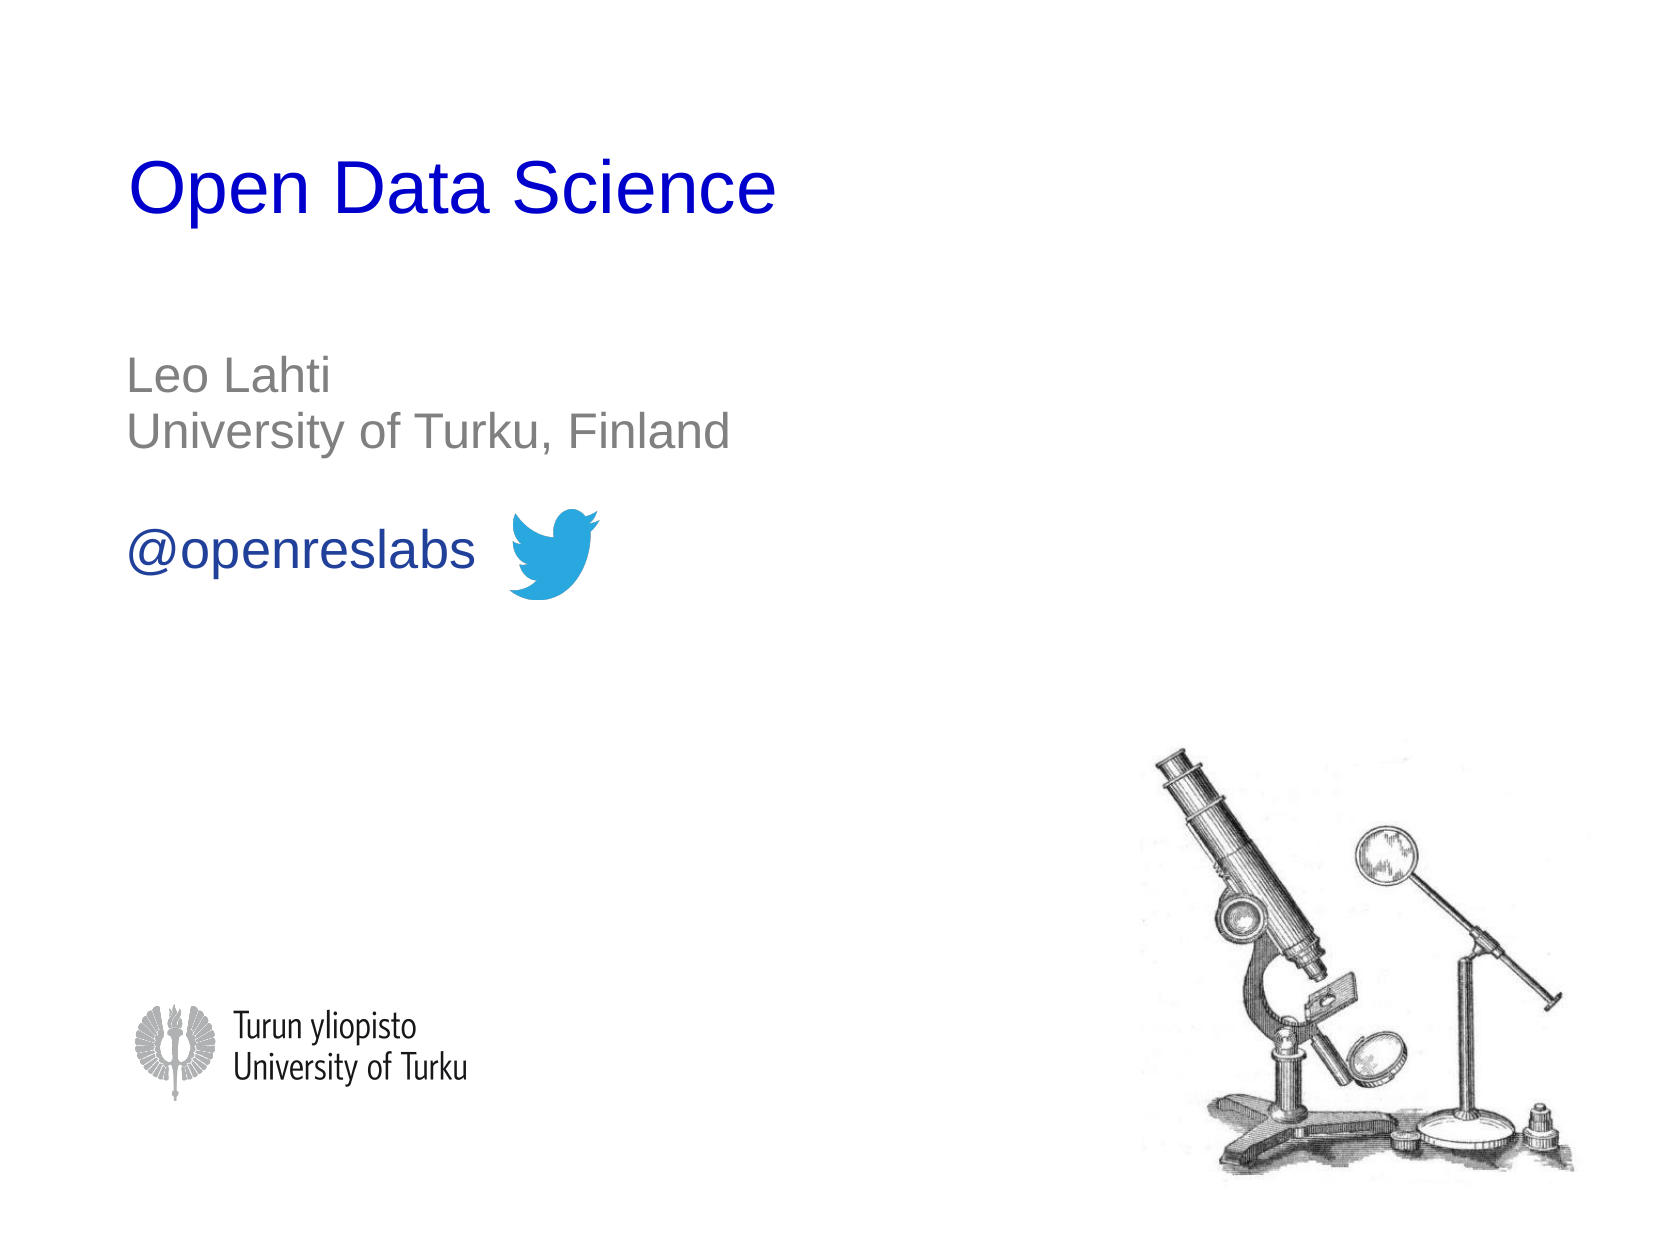

# Open Data Science
Leo Lahti
University of Turku, Finland
@openreslabs